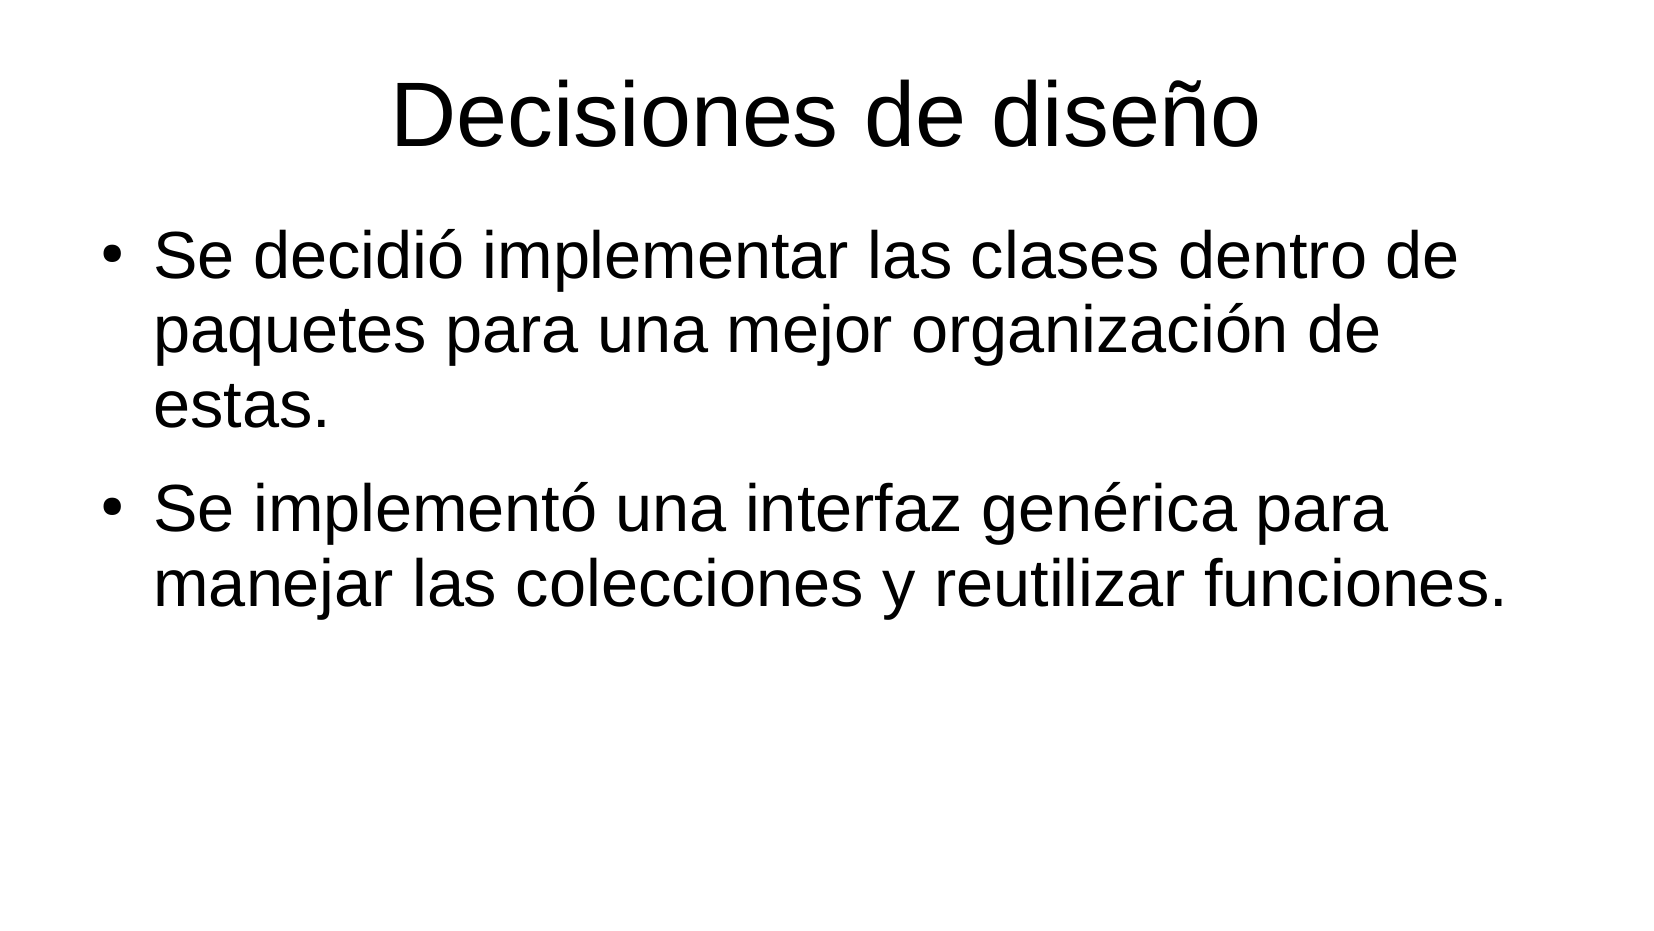

# Decisiones de diseño
Se decidió implementar las clases dentro de paquetes para una mejor organización de estas.
Se implementó una interfaz genérica para manejar las colecciones y reutilizar funciones.